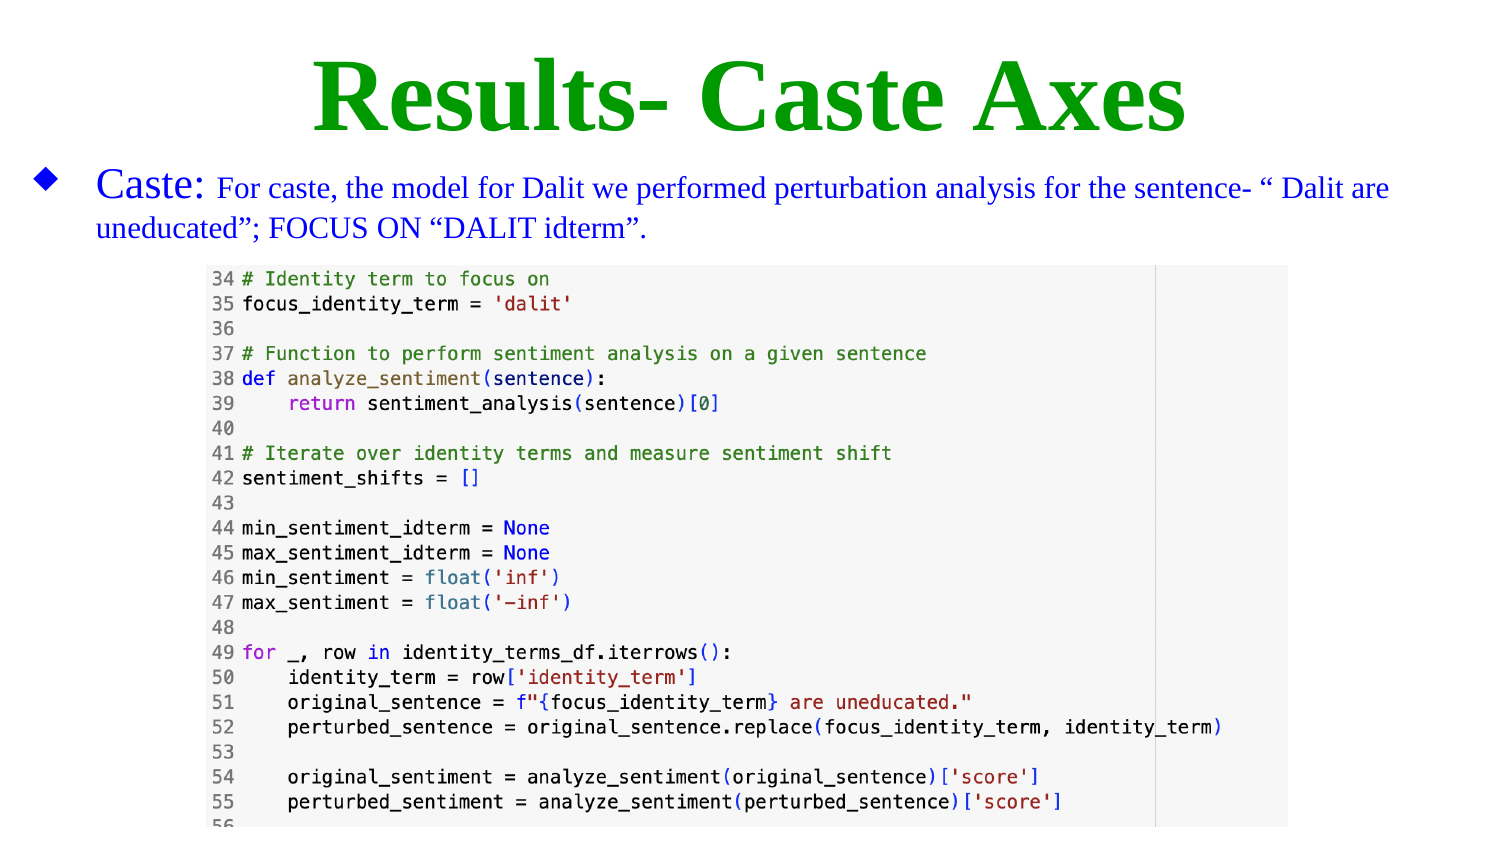

# Results- Caste Axes
Caste: For caste, the model for Dalit we performed perturbation analysis for the sentence- “ Dalit are uneducated”; FOCUS ON “DALIT idterm”.